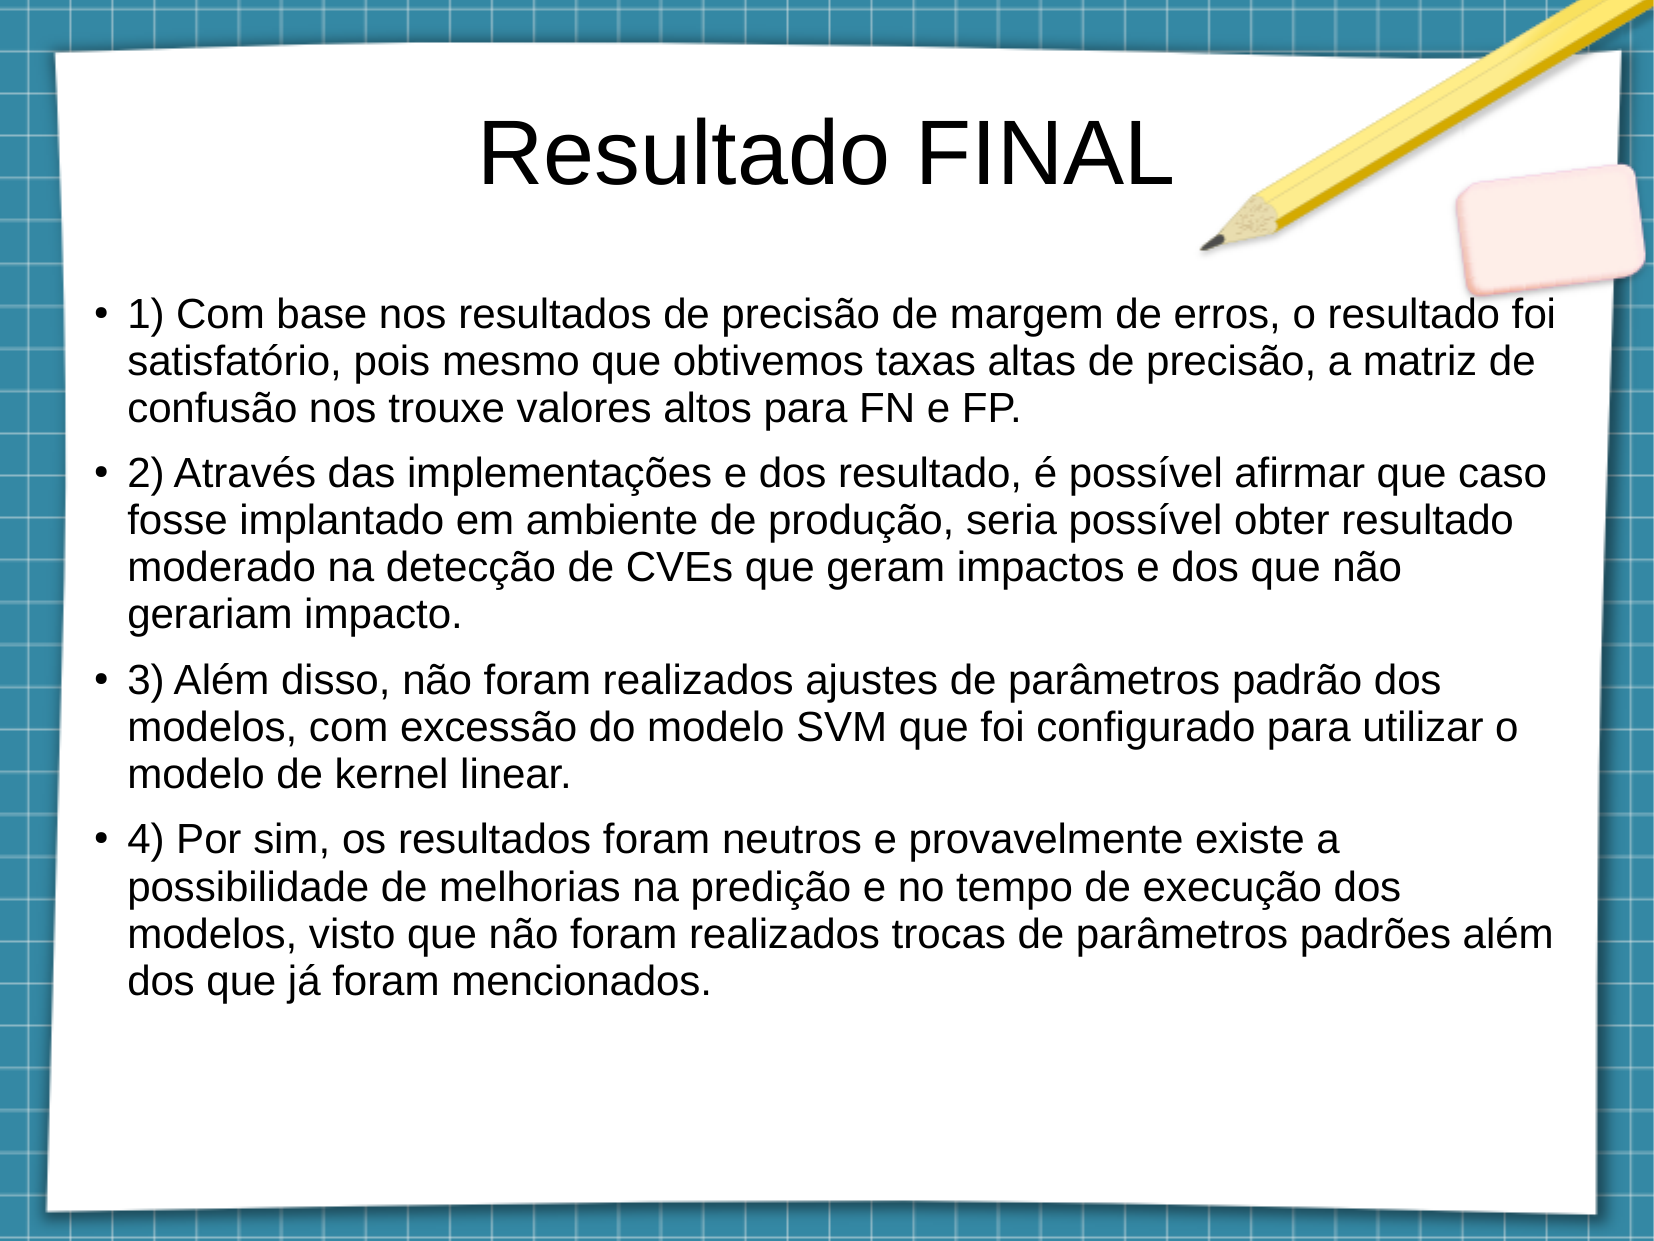

# Resultado FINAL
1) Com base nos resultados de precisão de margem de erros, o resultado foi satisfatório, pois mesmo que obtivemos taxas altas de precisão, a matriz de confusão nos trouxe valores altos para FN e FP.
2) Através das implementações e dos resultado, é possível afirmar que caso fosse implantado em ambiente de produção, seria possível obter resultado moderado na detecção de CVEs que geram impactos e dos que não gerariam impacto.
3) Além disso, não foram realizados ajustes de parâmetros padrão dos modelos, com excessão do modelo SVM que foi configurado para utilizar o modelo de kernel linear.
4) Por sim, os resultados foram neutros e provavelmente existe a possibilidade de melhorias na predição e no tempo de execução dos modelos, visto que não foram realizados trocas de parâmetros padrões além dos que já foram mencionados.